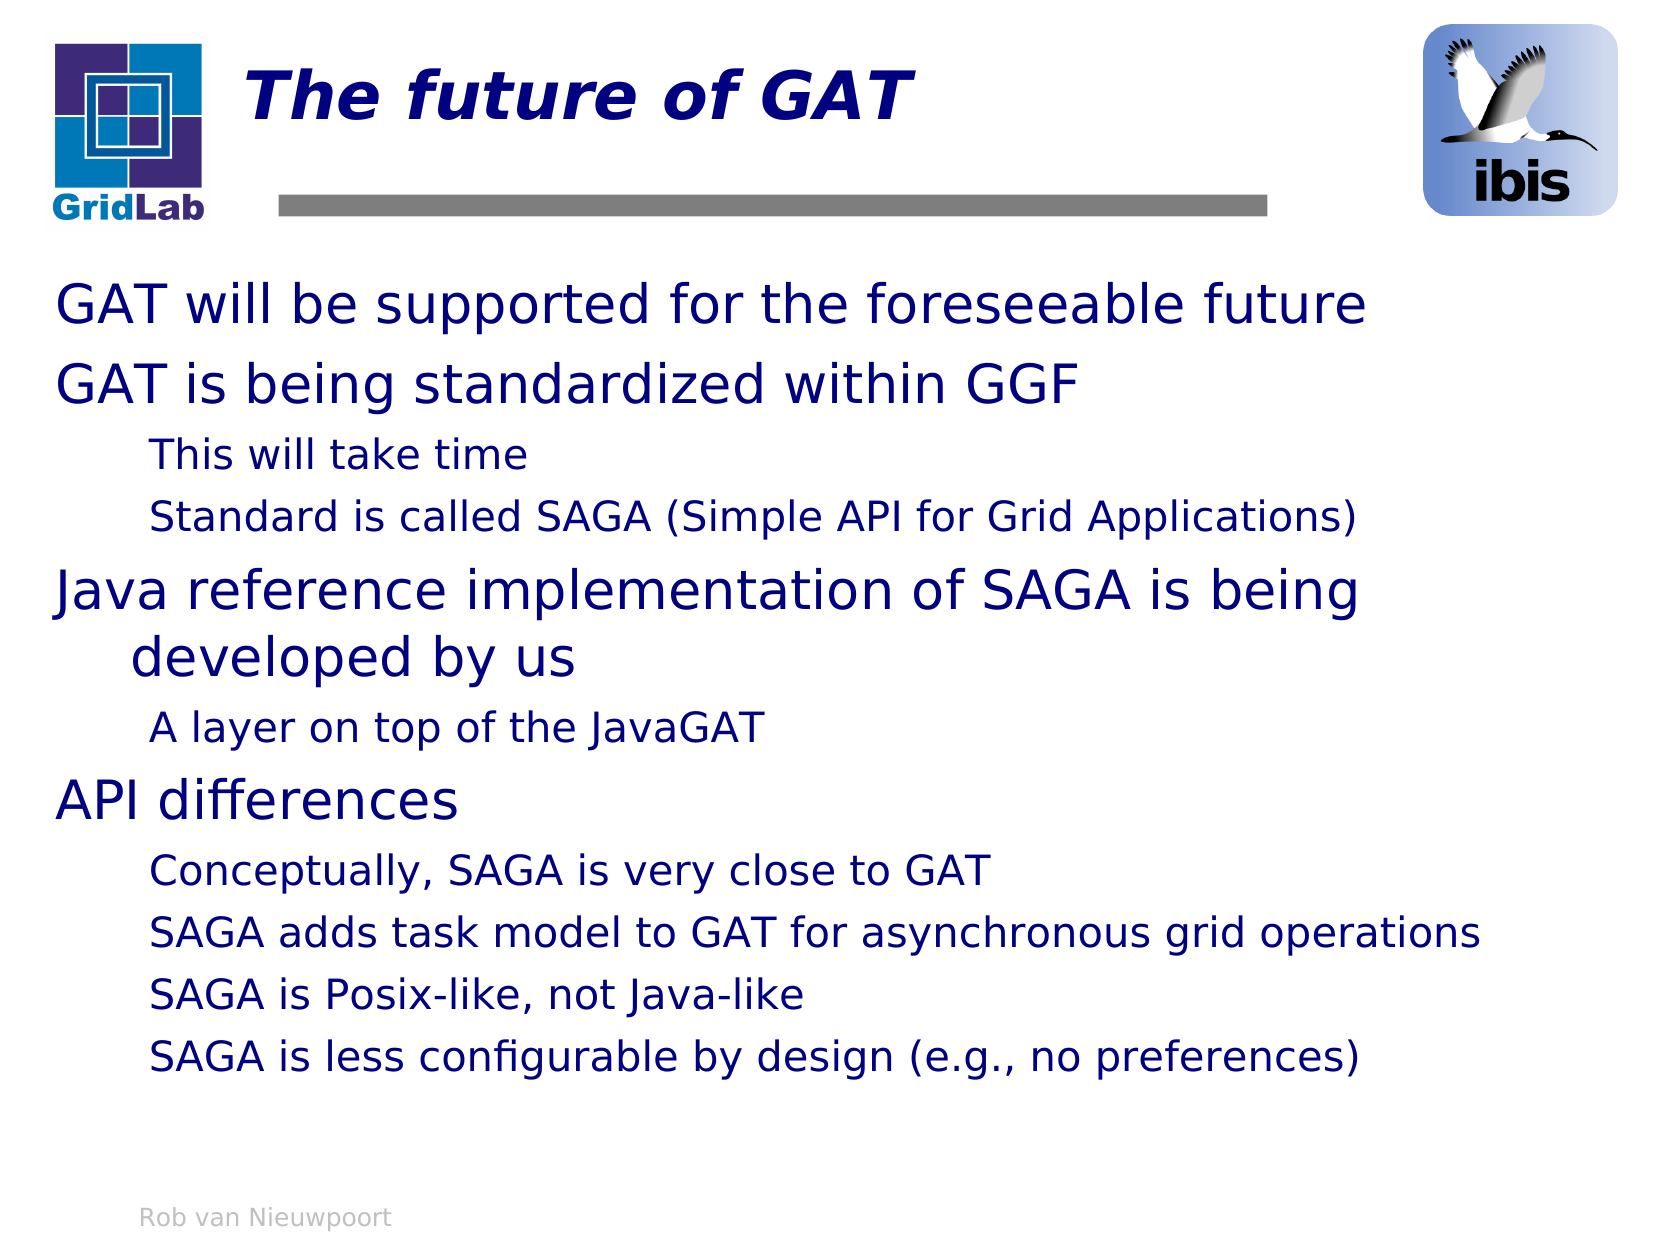

# The future of GAT
GAT will be supported for the foreseeable future
GAT is being standardized within GGF
This will take time
Standard is called SAGA (Simple API for Grid Applications)
Java reference implementation of SAGA is being developed by us
A layer on top of the JavaGAT
API differences
Conceptually, SAGA is very close to GAT
SAGA adds task model to GAT for asynchronous grid operations
SAGA is Posix-like, not Java-like
SAGA is less configurable by design (e.g., no preferences)